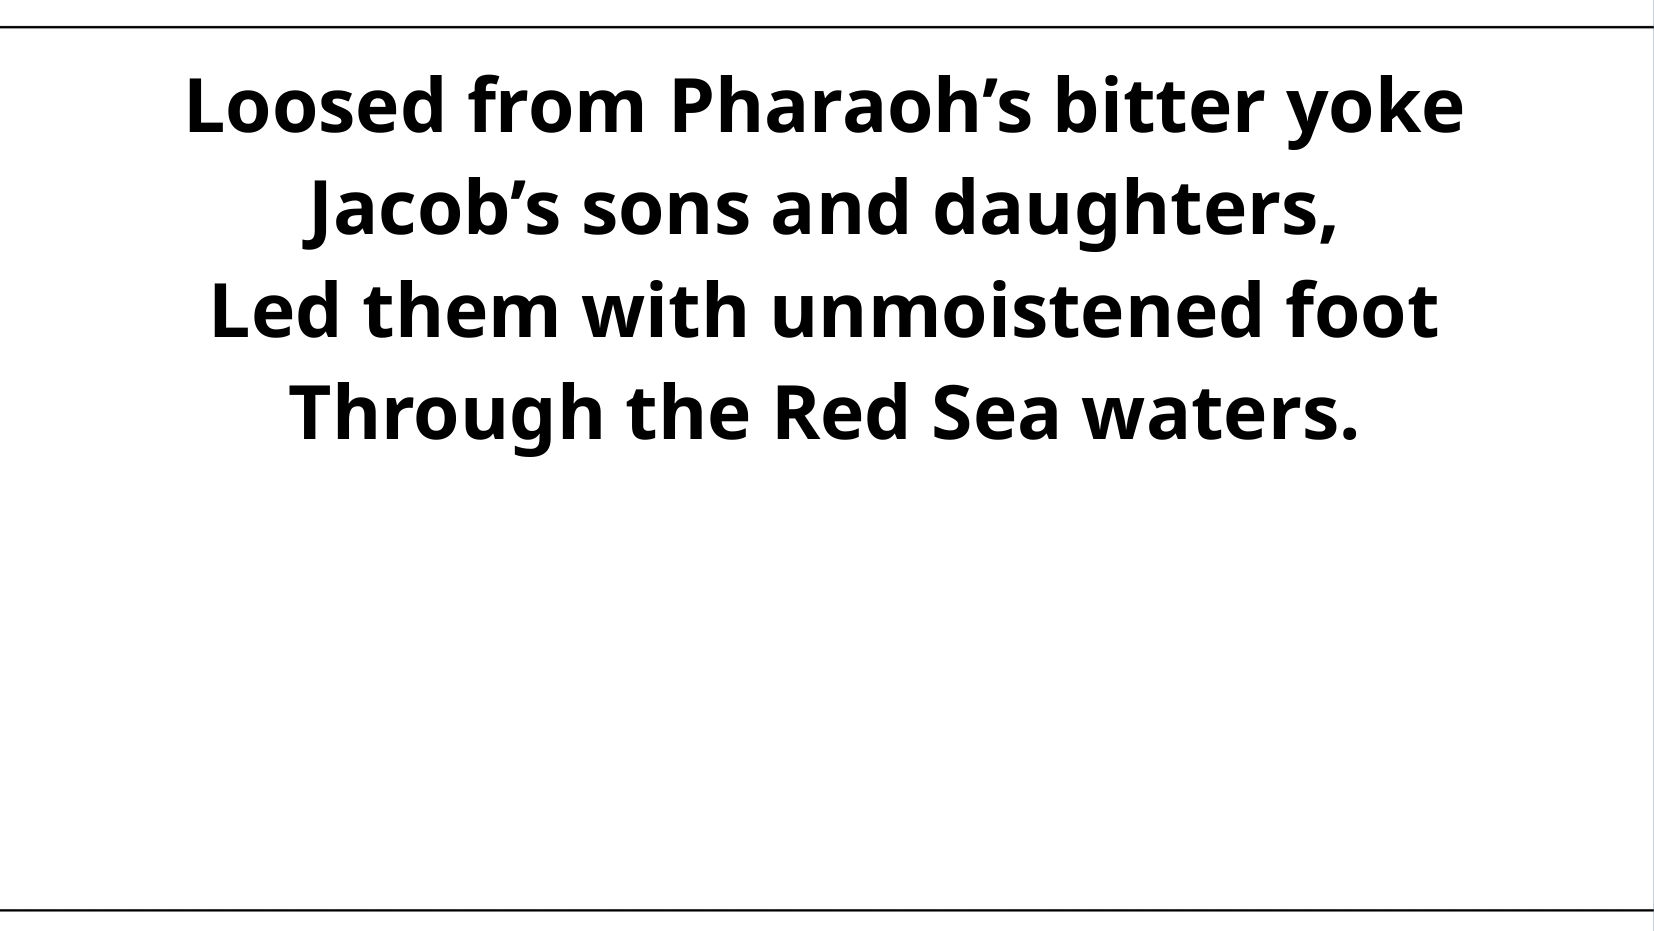

Loosed from Pharaoh’s bitter yoke
Jacob’s sons and daughters,
Led them with unmoistened foot
Through the Red Sea waters.